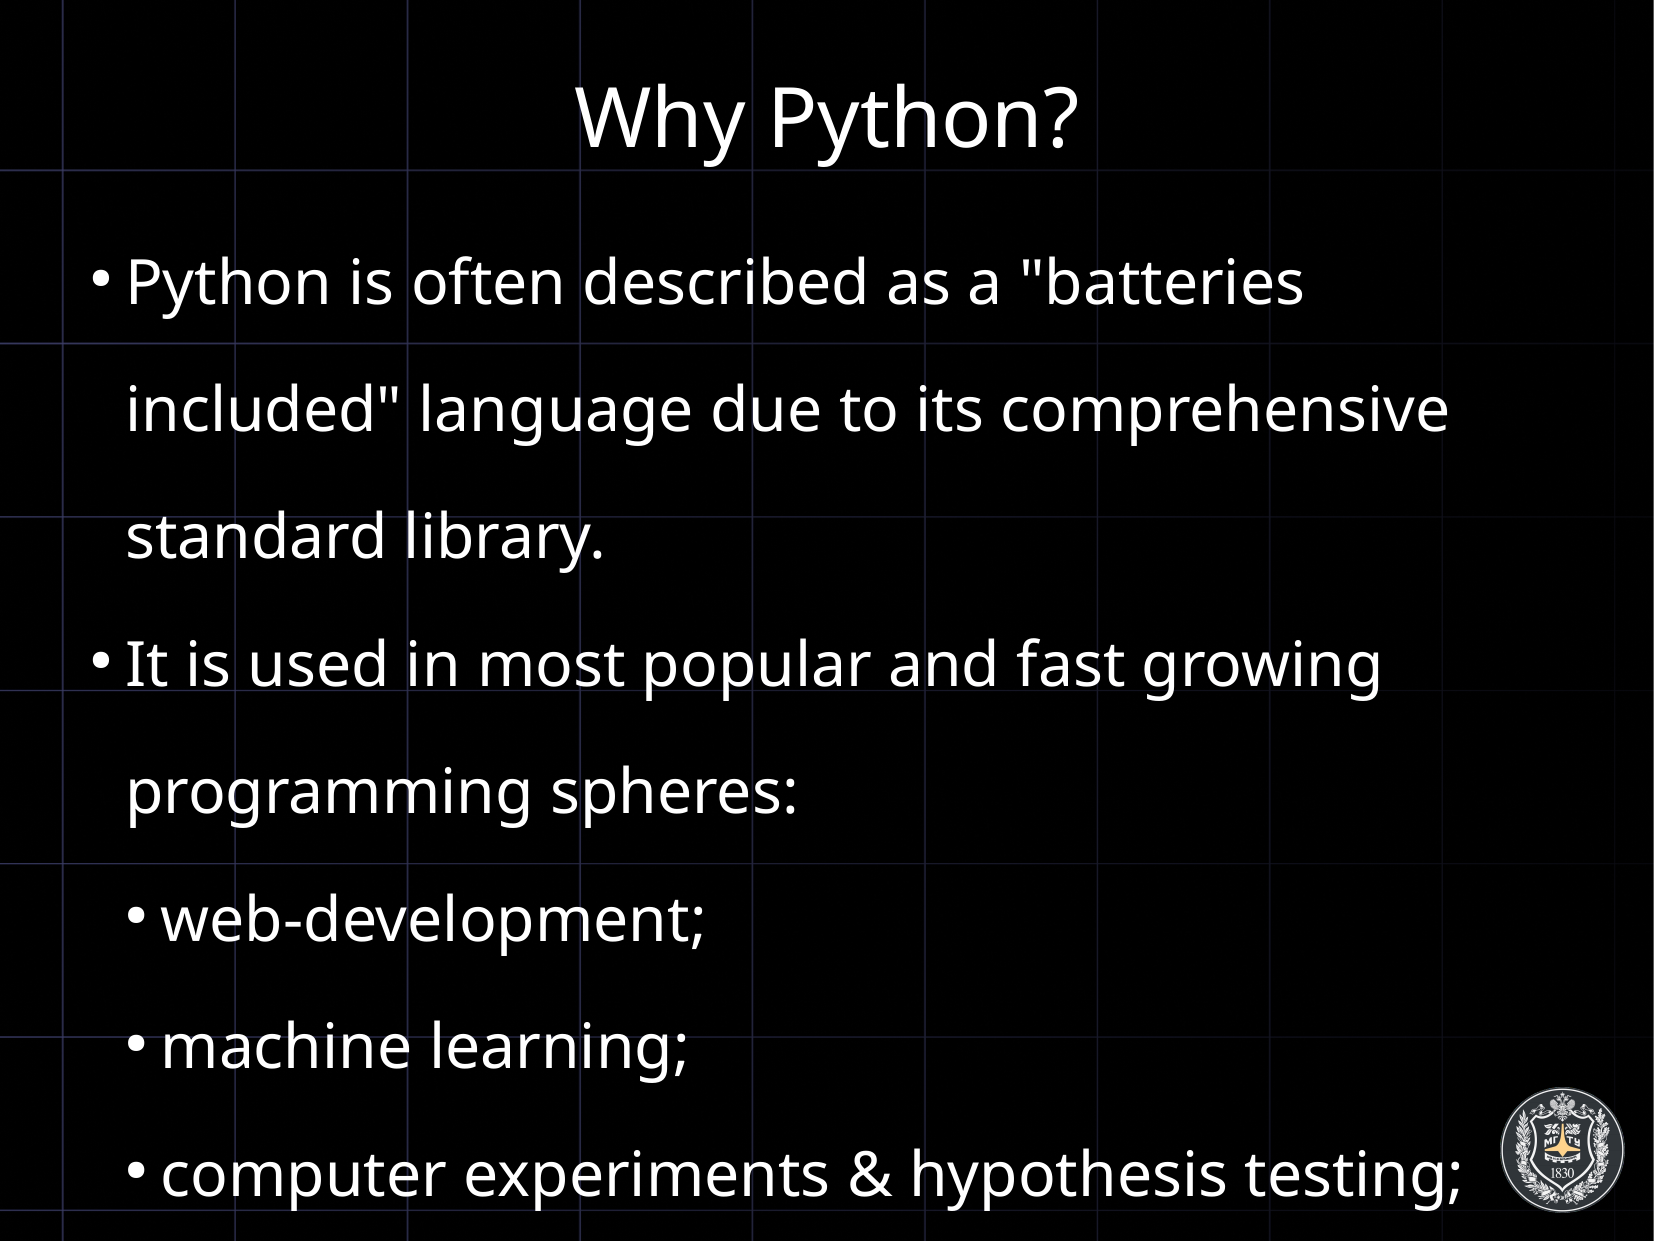

# Why Python?
Python is often described as a "batteries included" language due to its comprehensive standard library.
It is used in most popular and fast growing programming spheres:
web-development;
machine learning;
computer experiments & hypothesis testing;
everywhere!
 Course authors don’t know C++ (nobody knows it, including Bjarne Stroustrup).